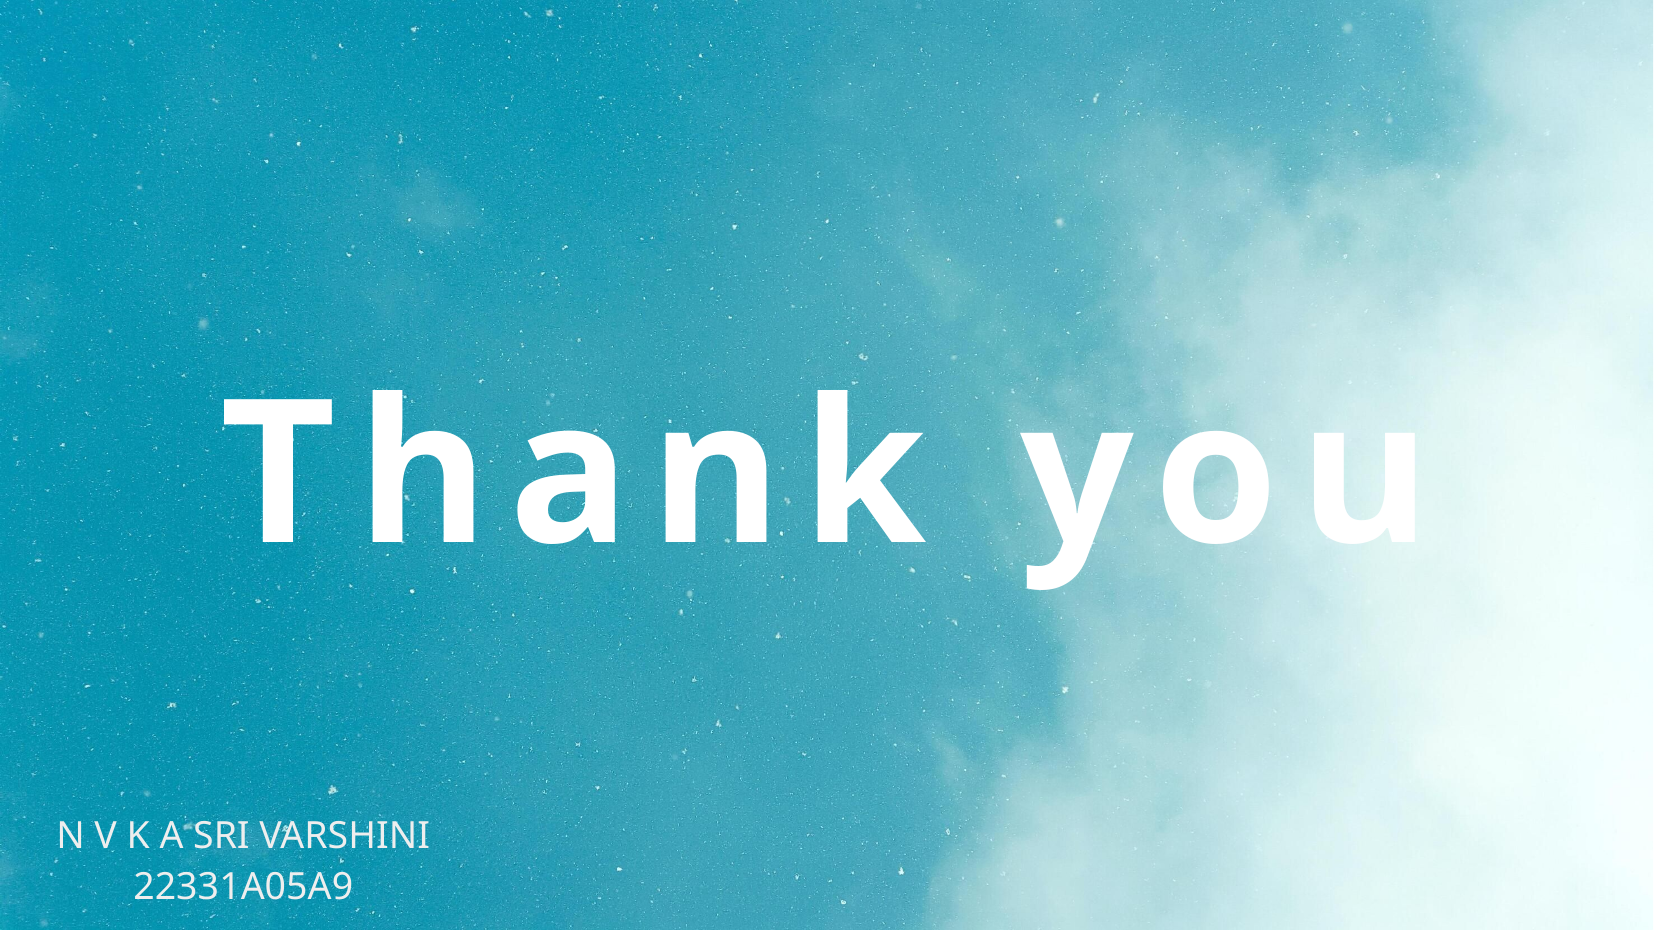

# Thank you
N V k a sri varshini
22331a05a9